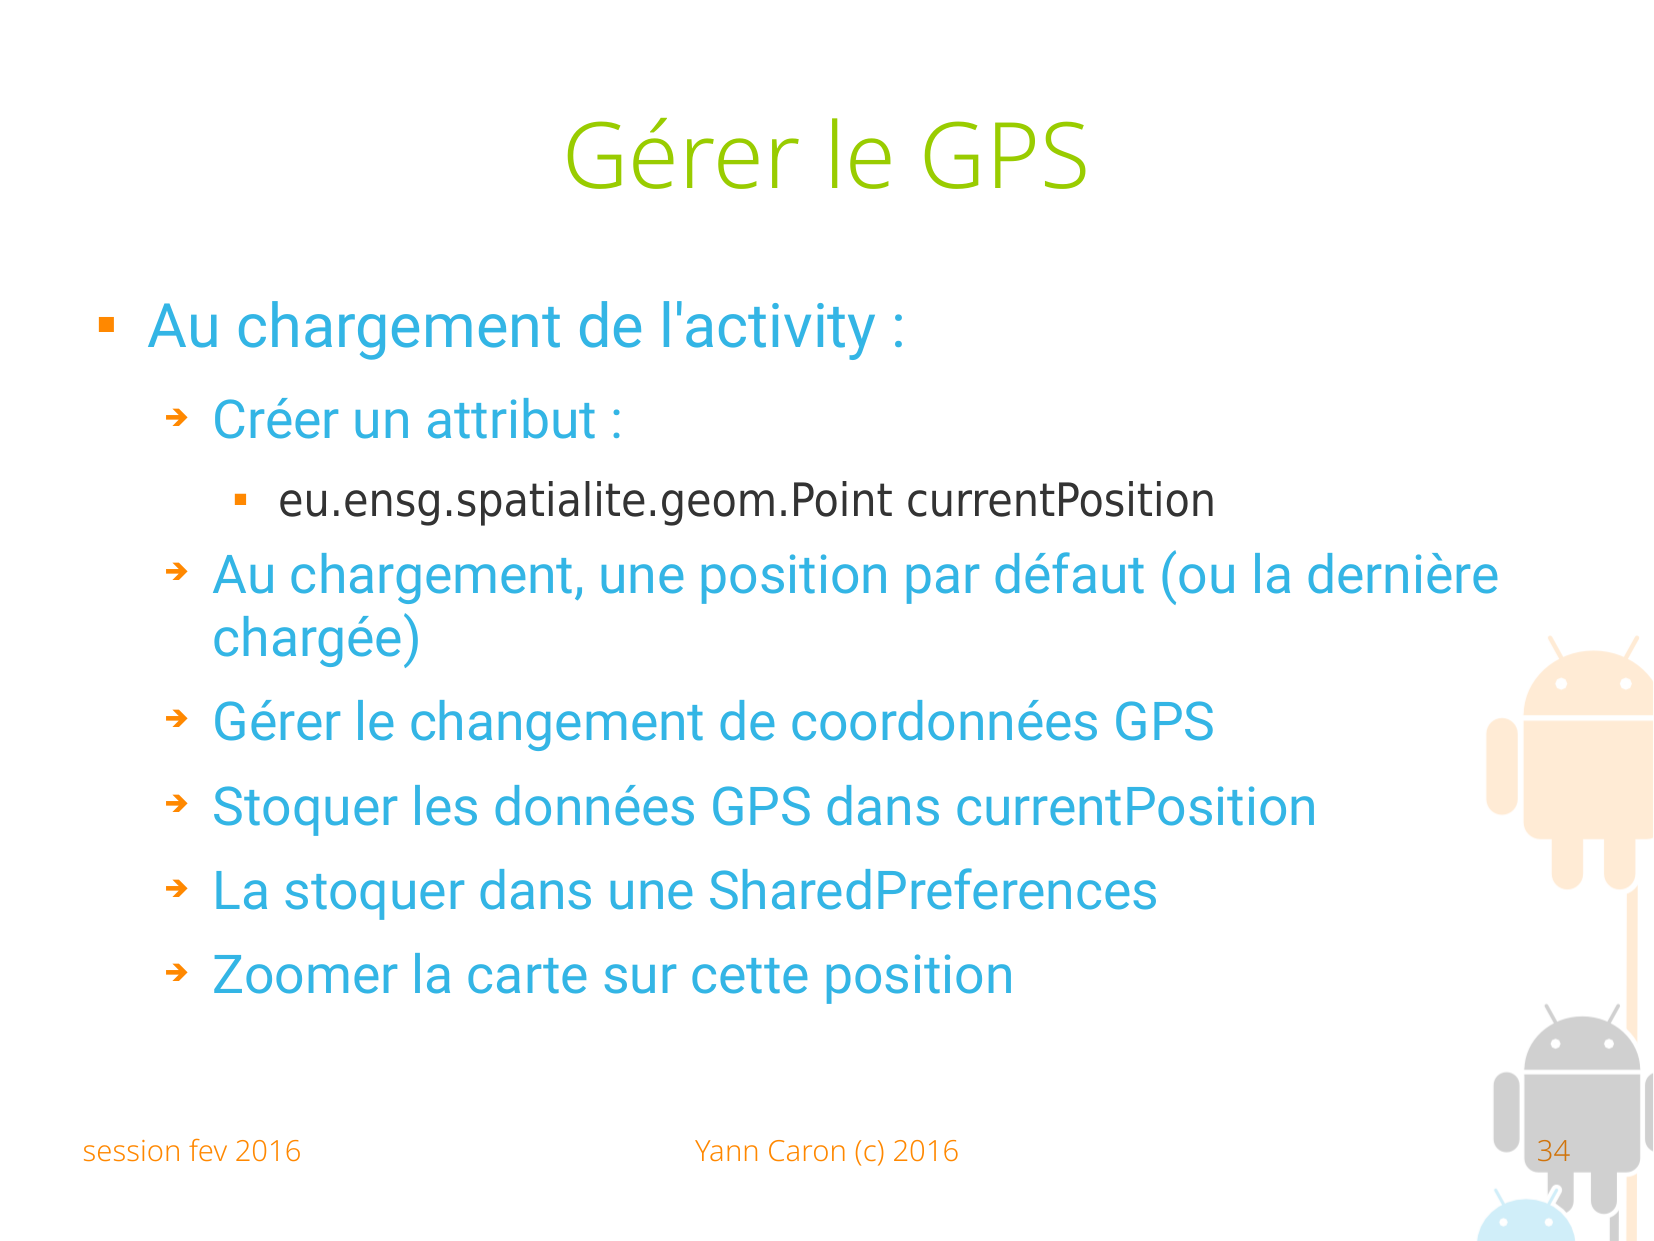

# Gérer le GPS
Au chargement de l'activity :
Créer un attribut :
eu.ensg.spatialite.geom.Point currentPosition
Au chargement, une position par défaut (ou la dernière chargée)
Gérer le changement de coordonnées GPS
Stoquer les données GPS dans currentPosition
La stoquer dans une SharedPreferences
Zoomer la carte sur cette position
session fev 2016
Yann Caron (c) 2016
34